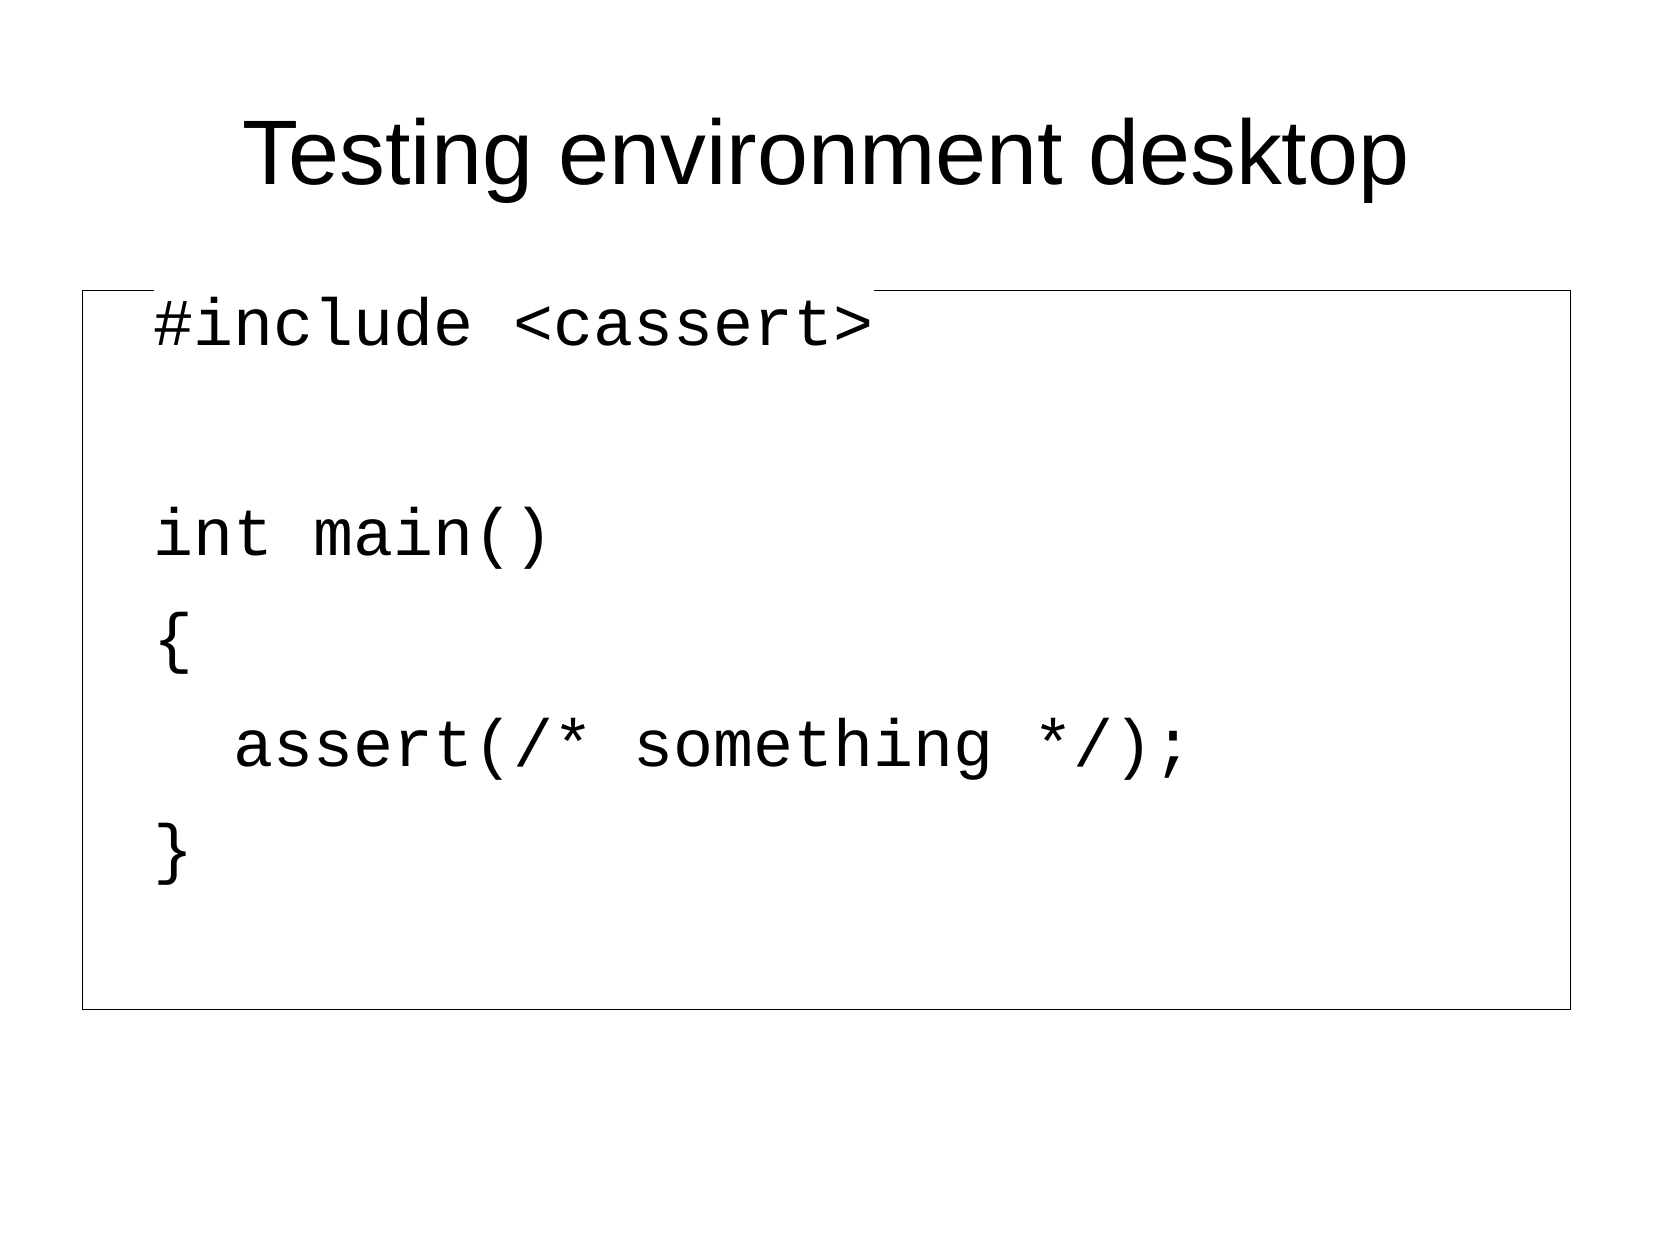

# Testing environment desktop
#include <cassert>
int main()
{
 assert(/* something */);
}